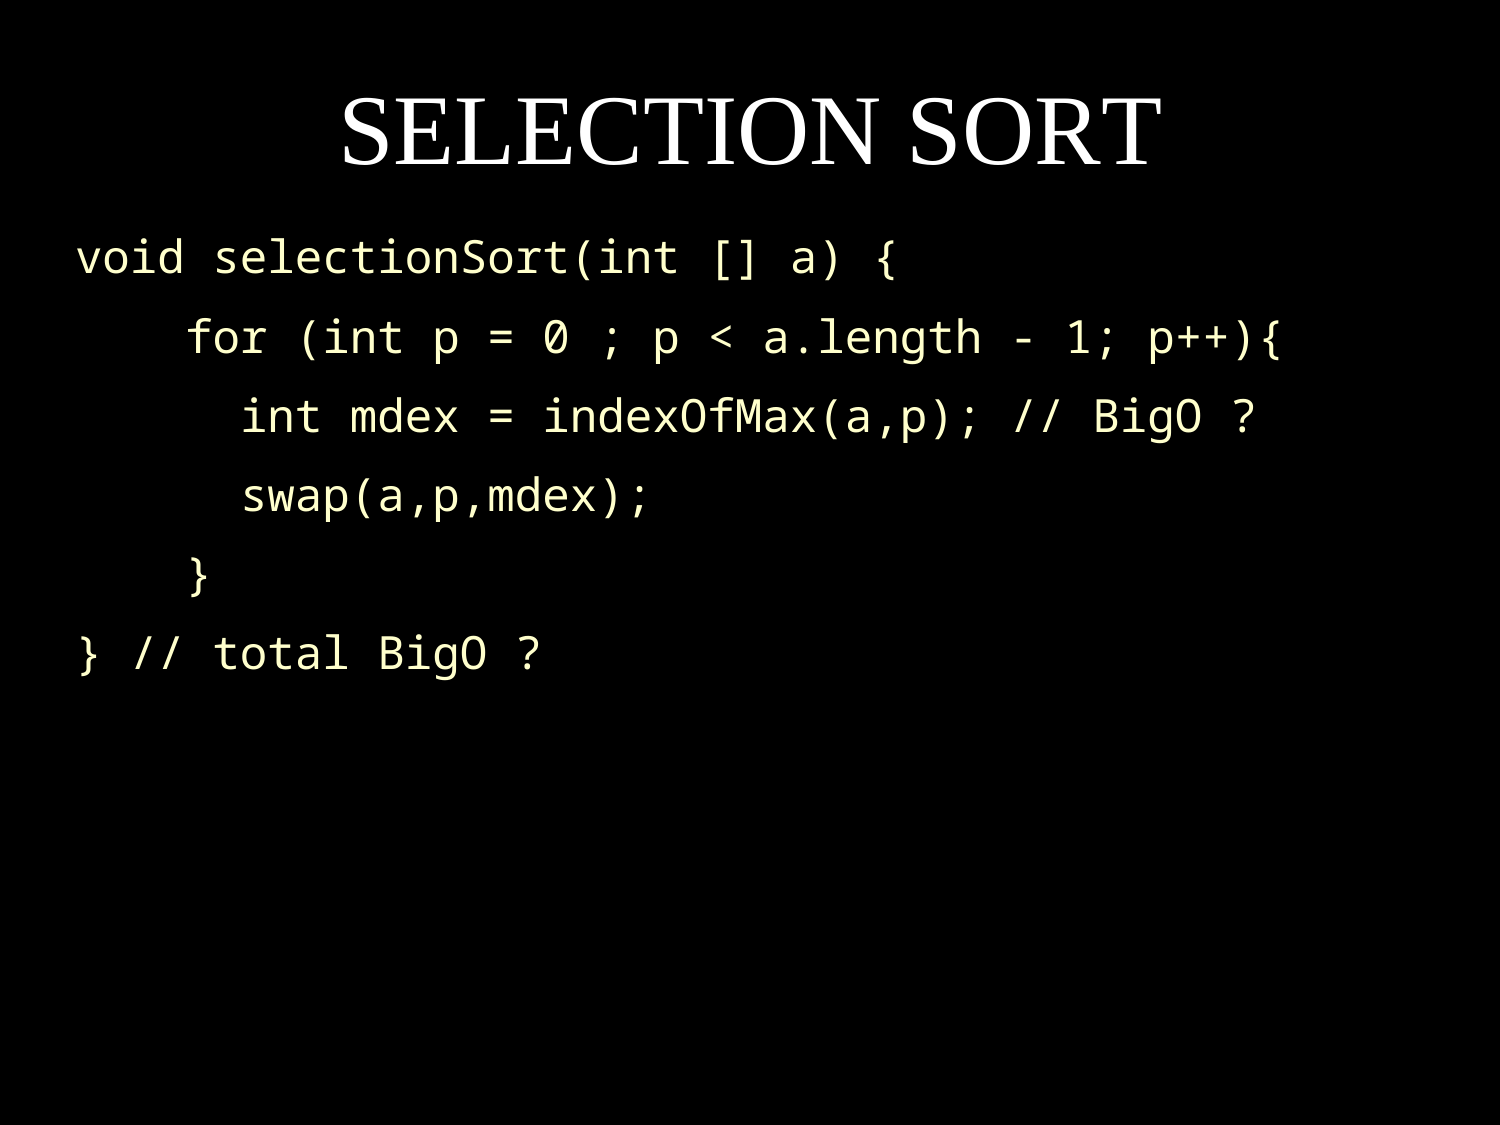

# SELECTION SORT
void selectionSort(int [] a) {
 for (int p = 0 ; p < a.length - 1; p++){
 int mdex = indexOfMax(a,p); // BigO ?
 swap(a,p,mdex);
 }
} // total BigO ?